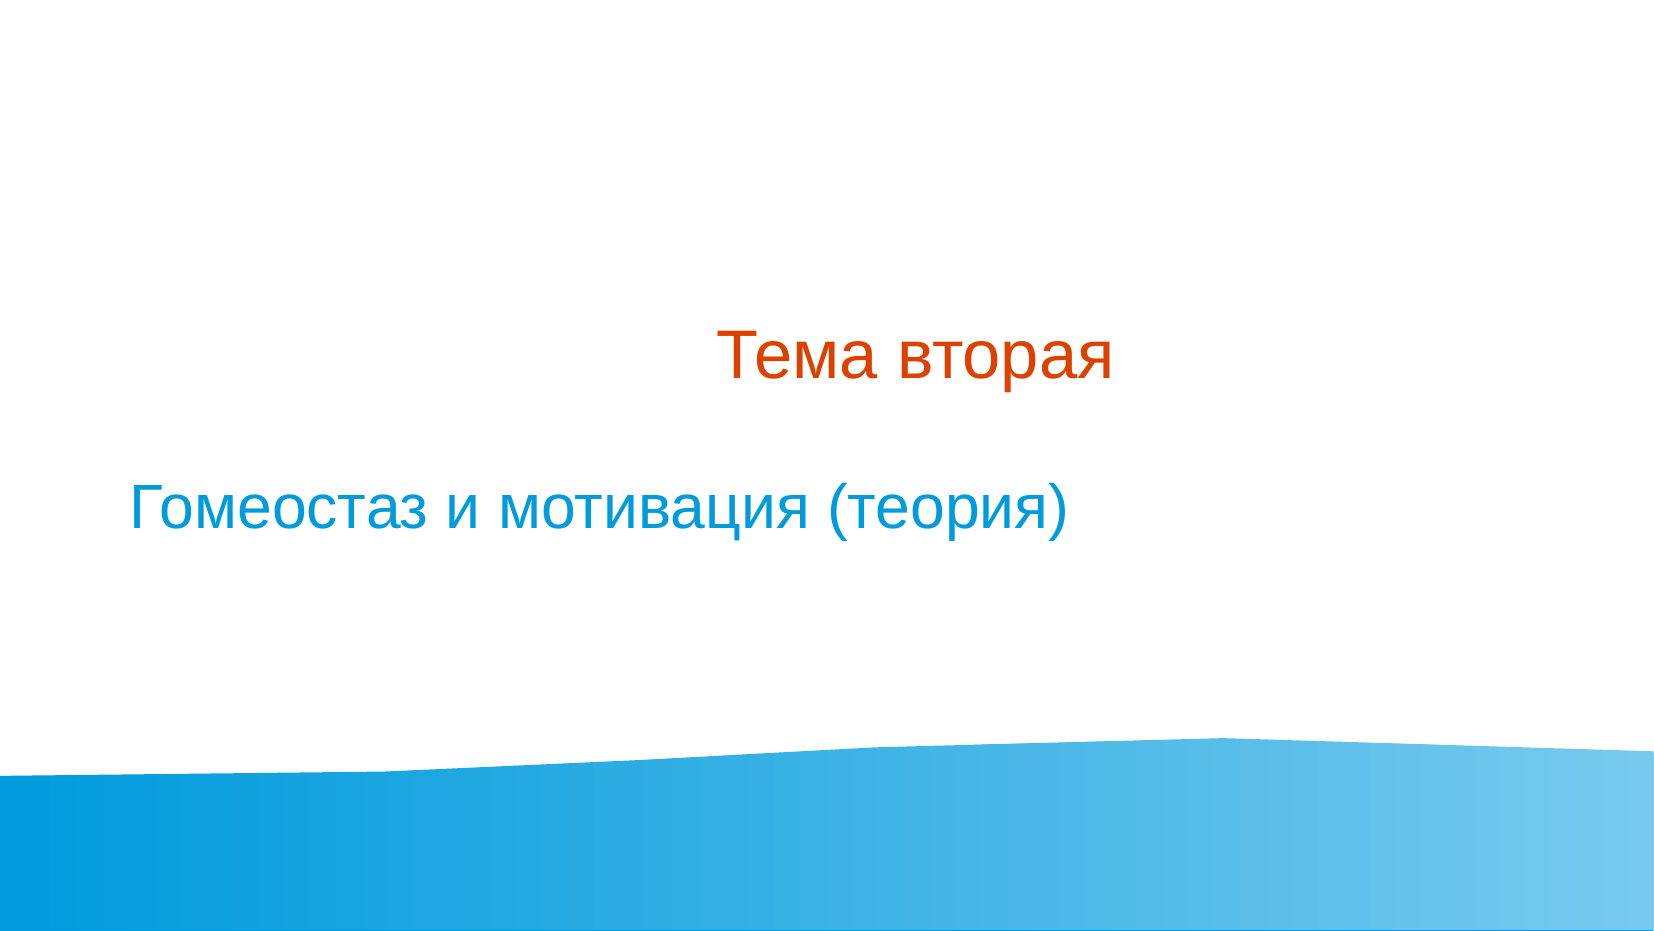

# Тема вторая
Гомеостаз и мотивация (теория)